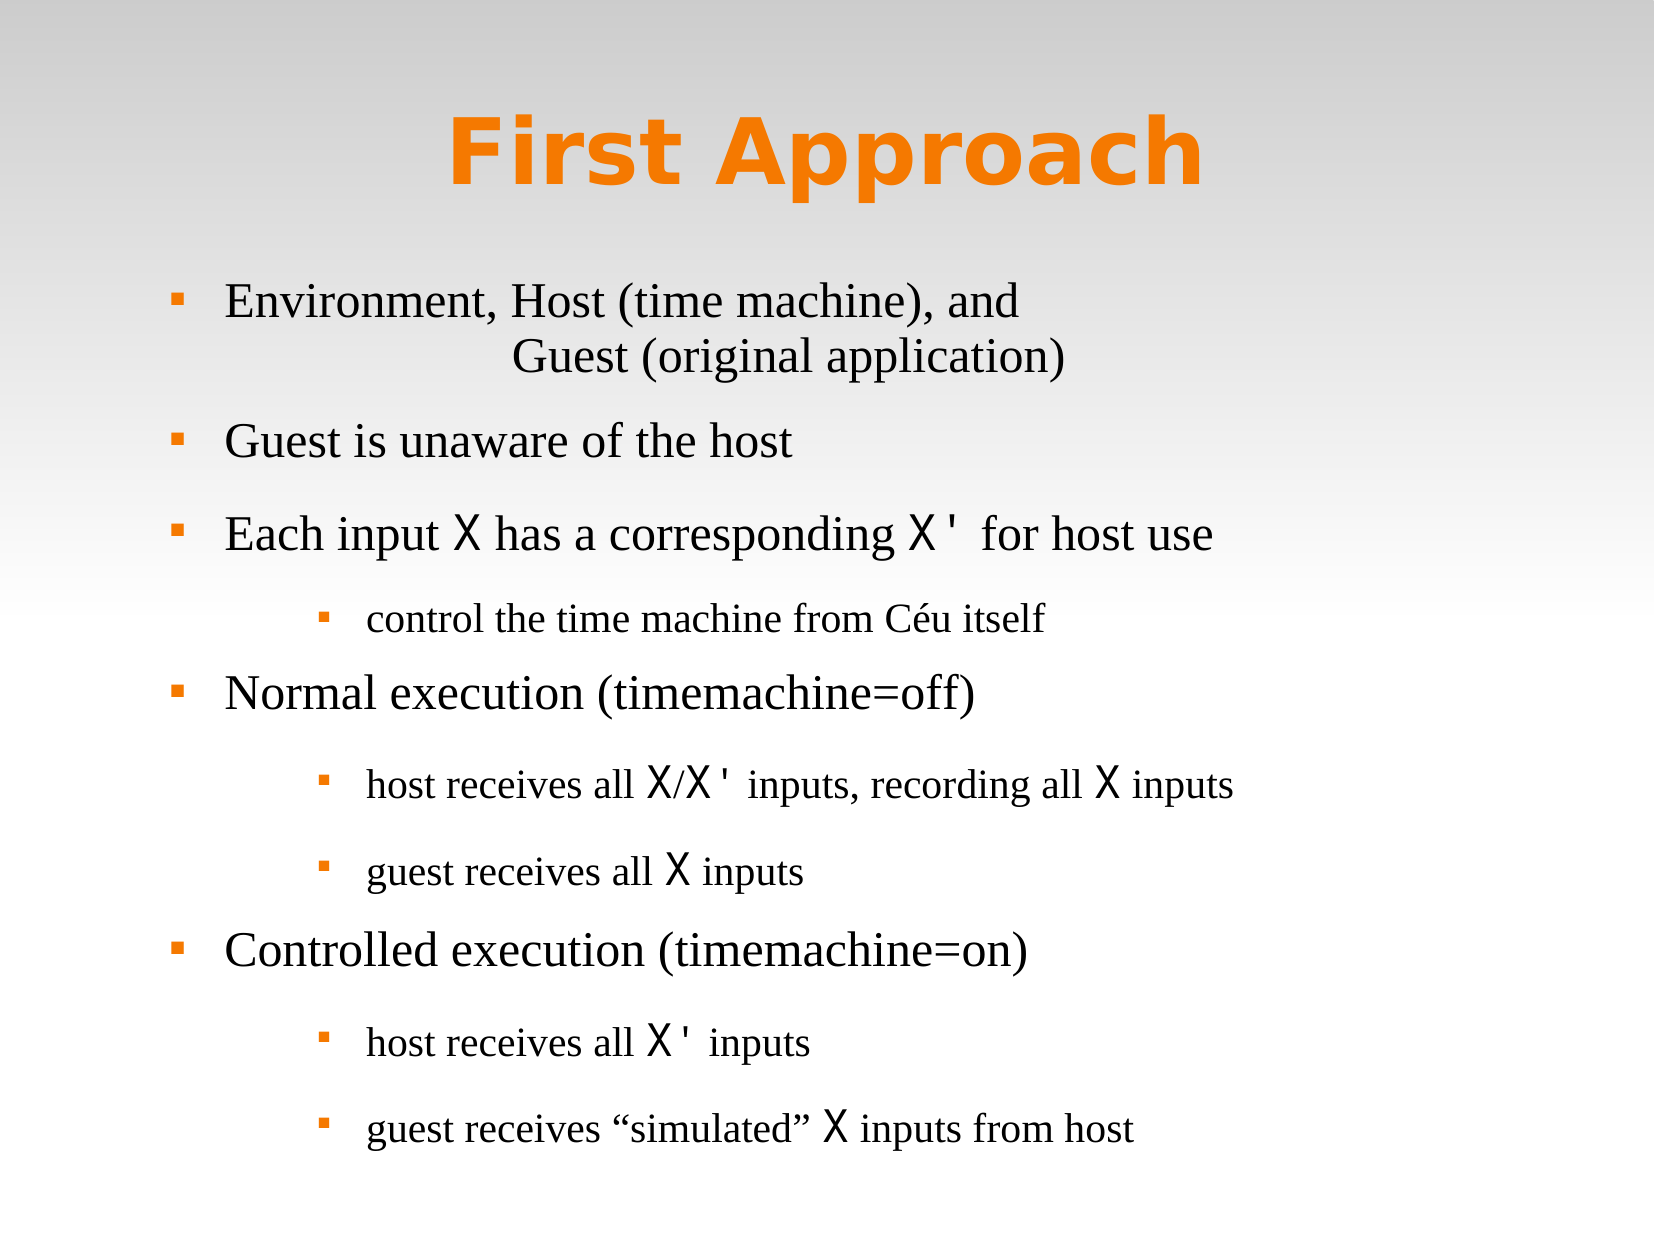

# First Approach
Environment, Host (time machine), and Guest (original application)
Guest is unaware of the host
Each input X has a corresponding X' for host use
control the time machine from Céu itself
Normal execution (timemachine=off)
host receives all X/X' inputs, recording all X inputs
guest receives all X inputs
Controlled execution (timemachine=on)
host receives all X' inputs
guest receives “simulated” X inputs from host